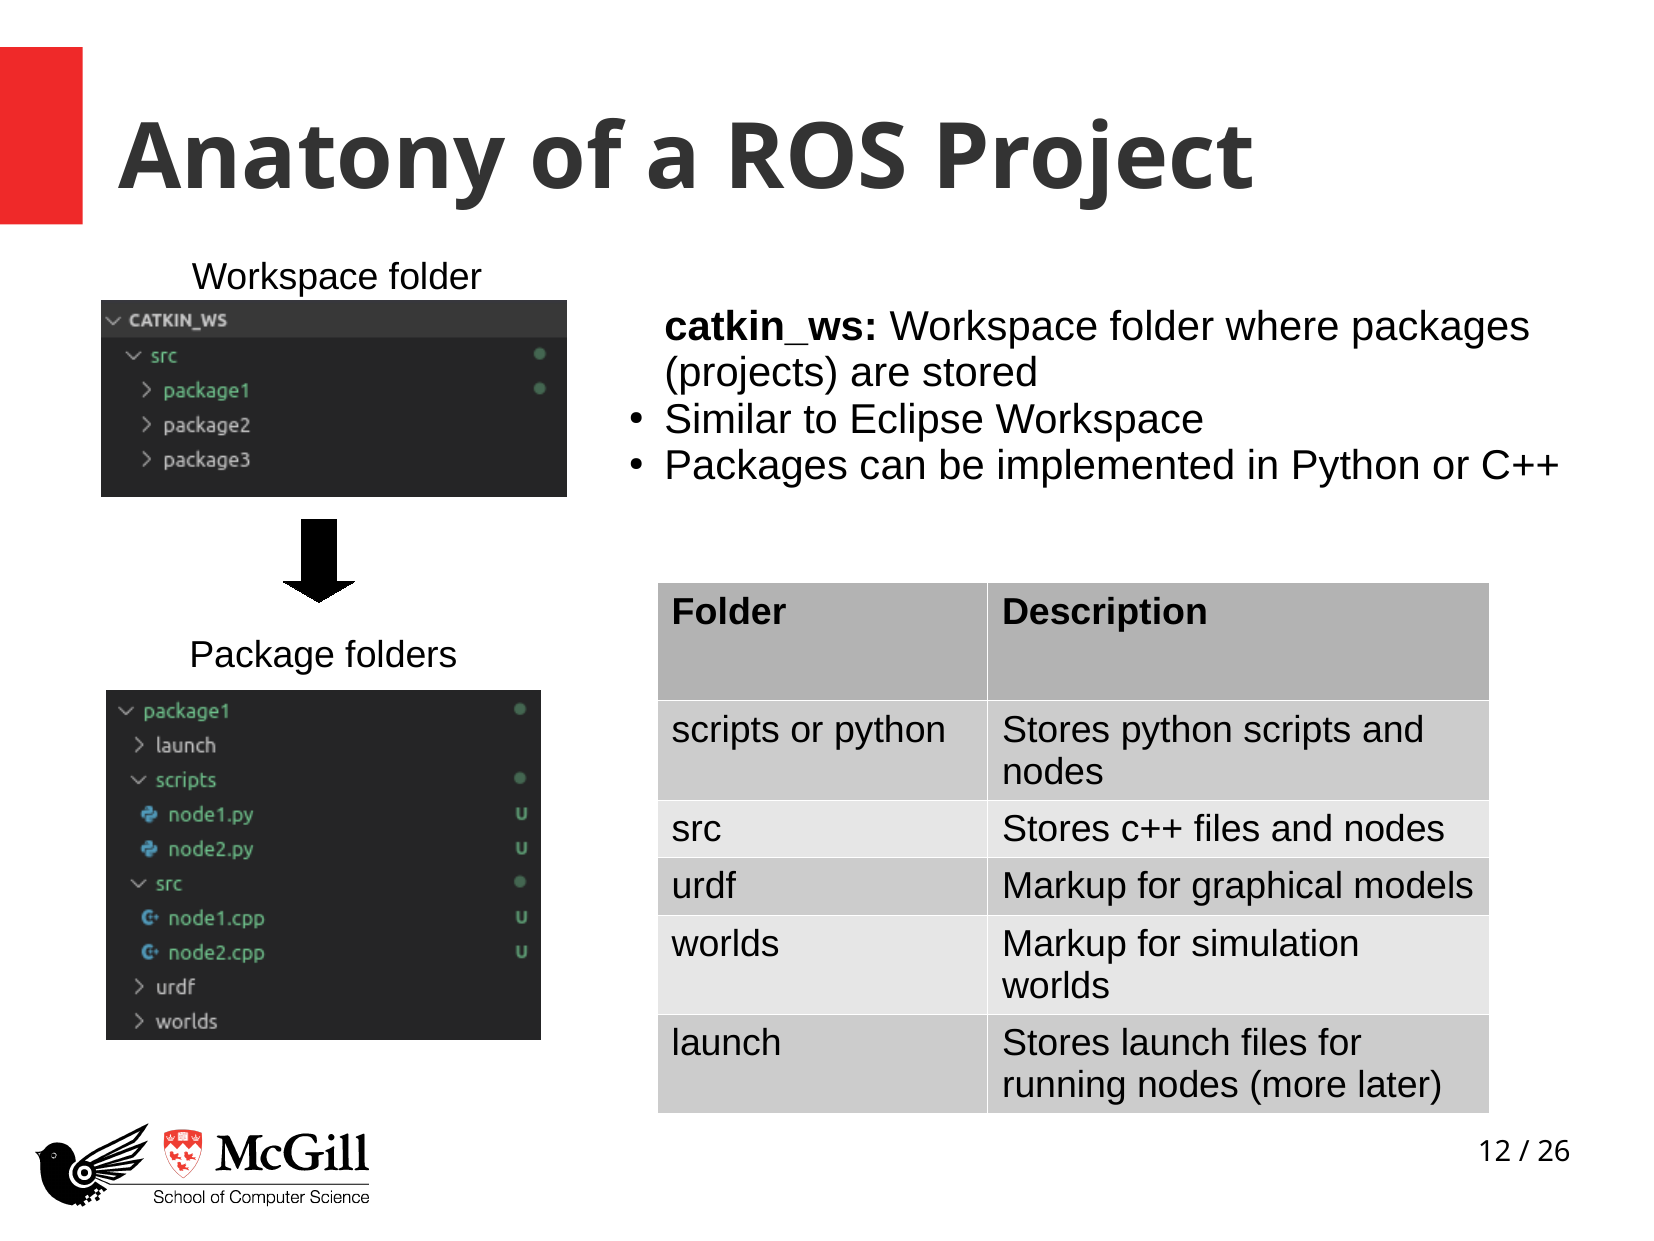

# Anatony of a ROS Project
Workspace folder
catkin_ws: Workspace folder where packages
(projects) are stored
Similar to Eclipse Workspace
Packages can be implemented in Python or C++
| Folder | Description |
| --- | --- |
| scripts or python | Stores python scripts and nodes |
| src | Stores c++ files and nodes |
| urdf | Markup for graphical models |
| worlds | Markup for simulation worlds |
| launch | Stores launch files for running nodes (more later) |
Package folders
12